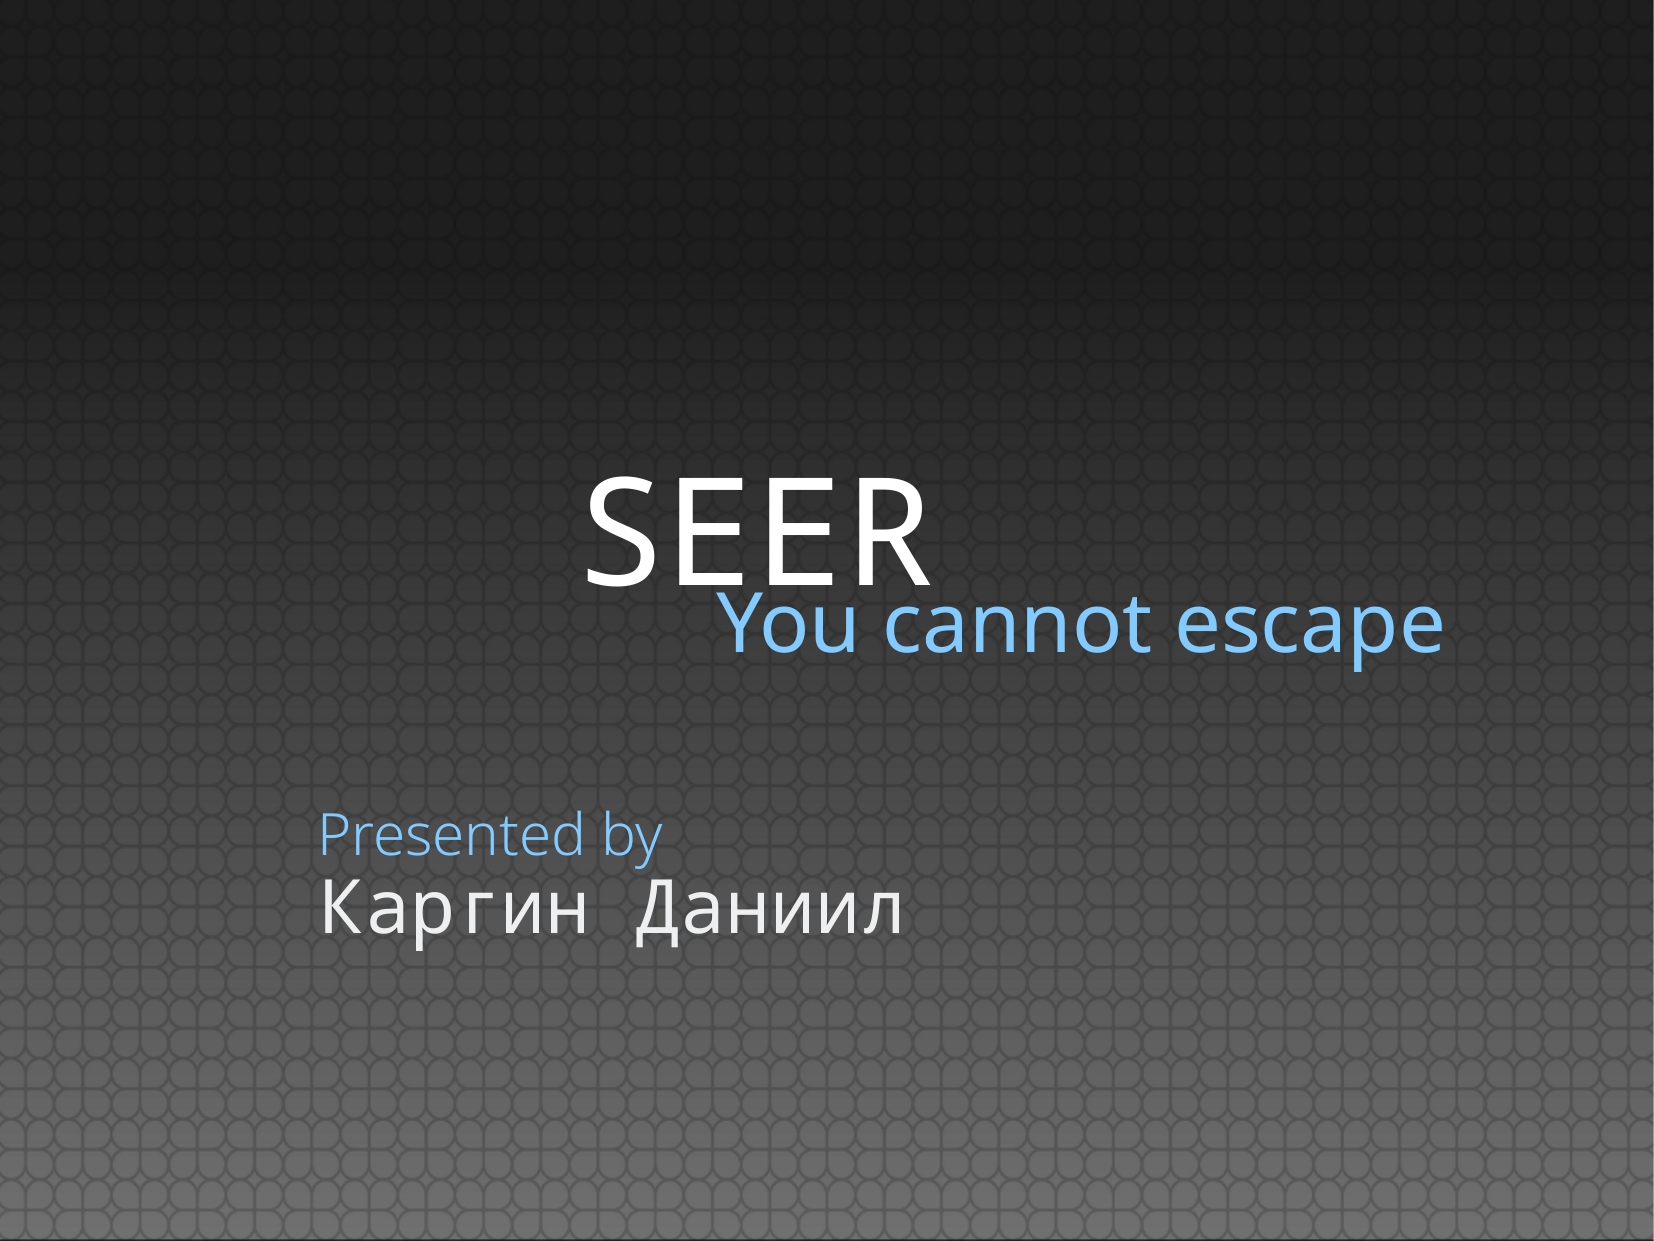

SEER
# You cannot escape
Presented by
Каргин Даниил